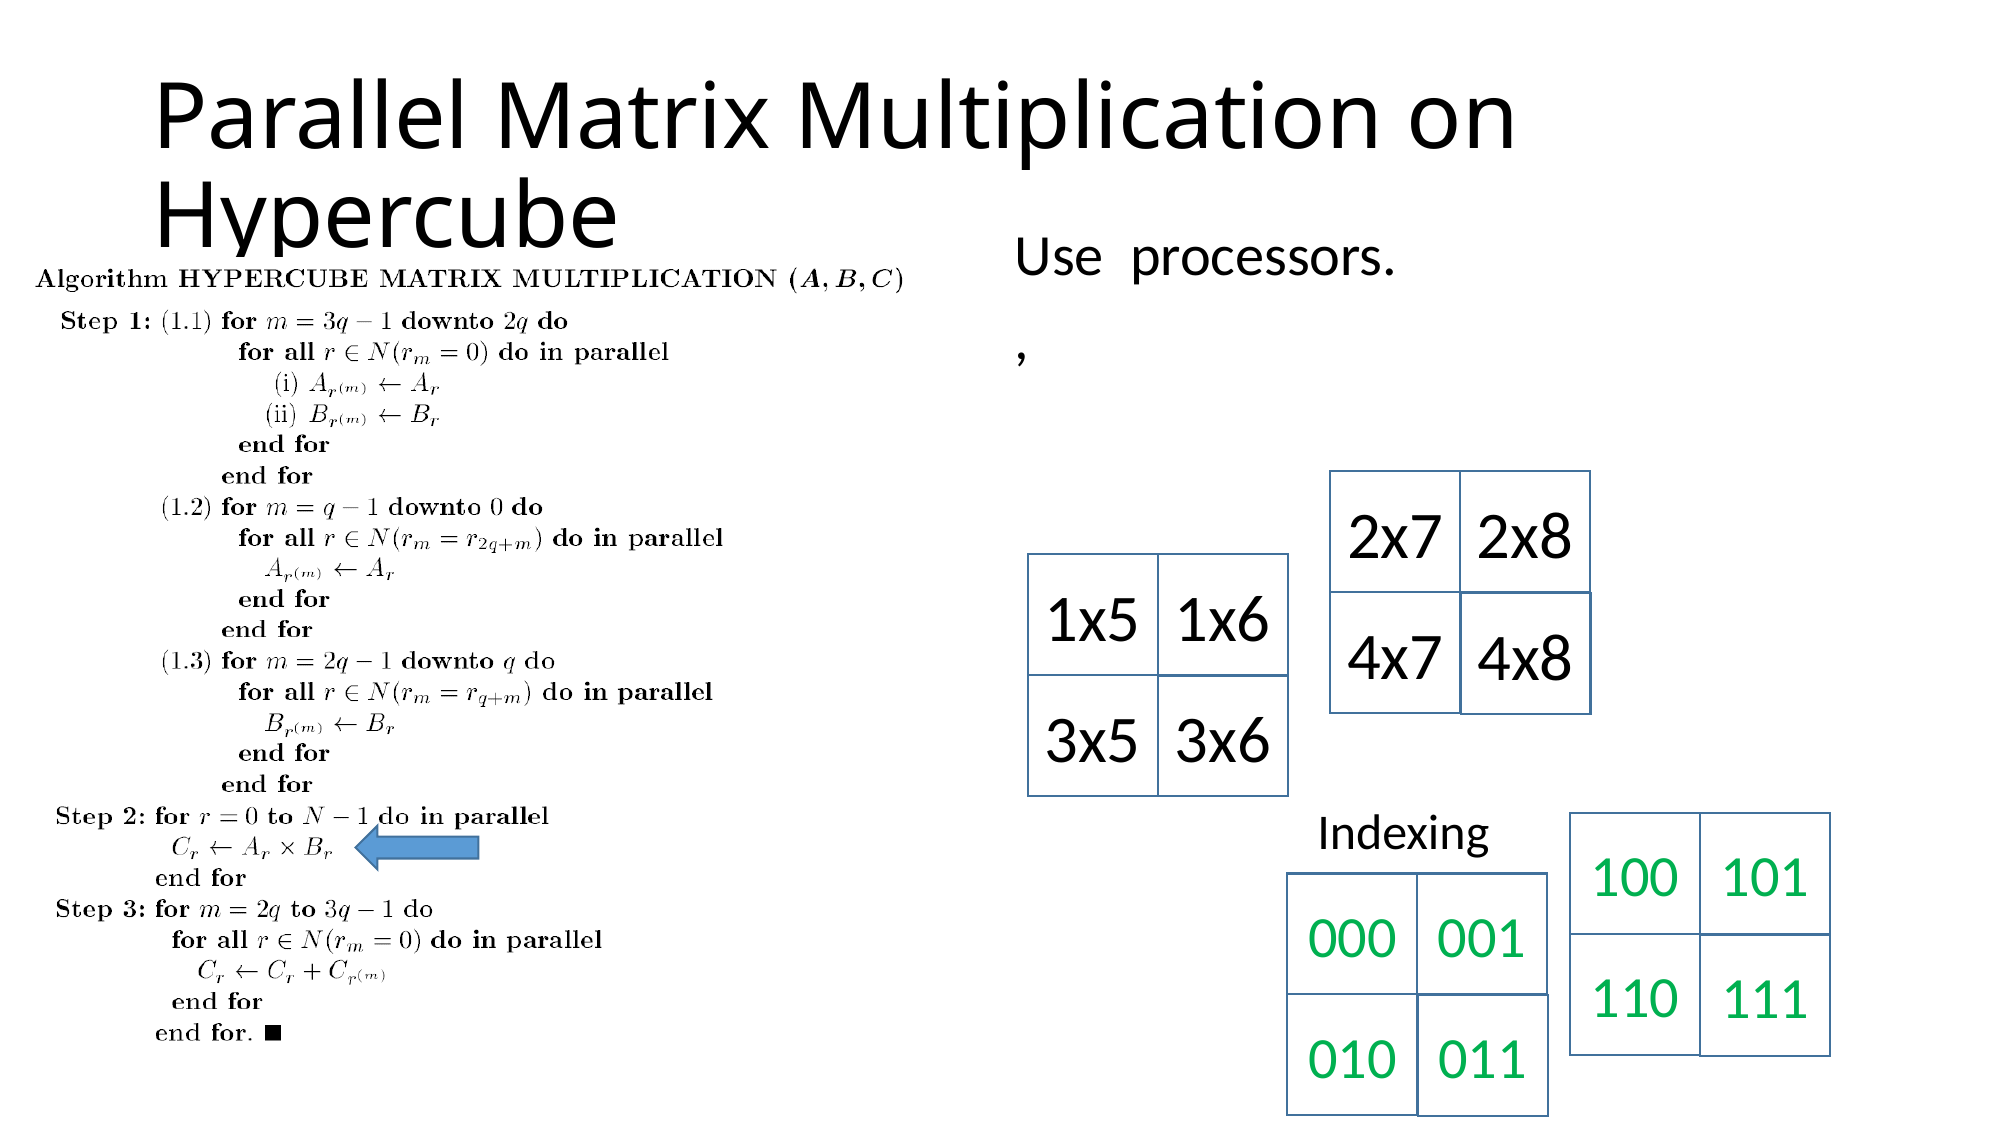

# Parallel Matrix Multiplication on Hypercube
Use processors.
,
2x7
2x8
1x5
2,6
1x6
4x7
4x8
3x5
3x6
Indexing
100
101
000
001
110
111
010
011